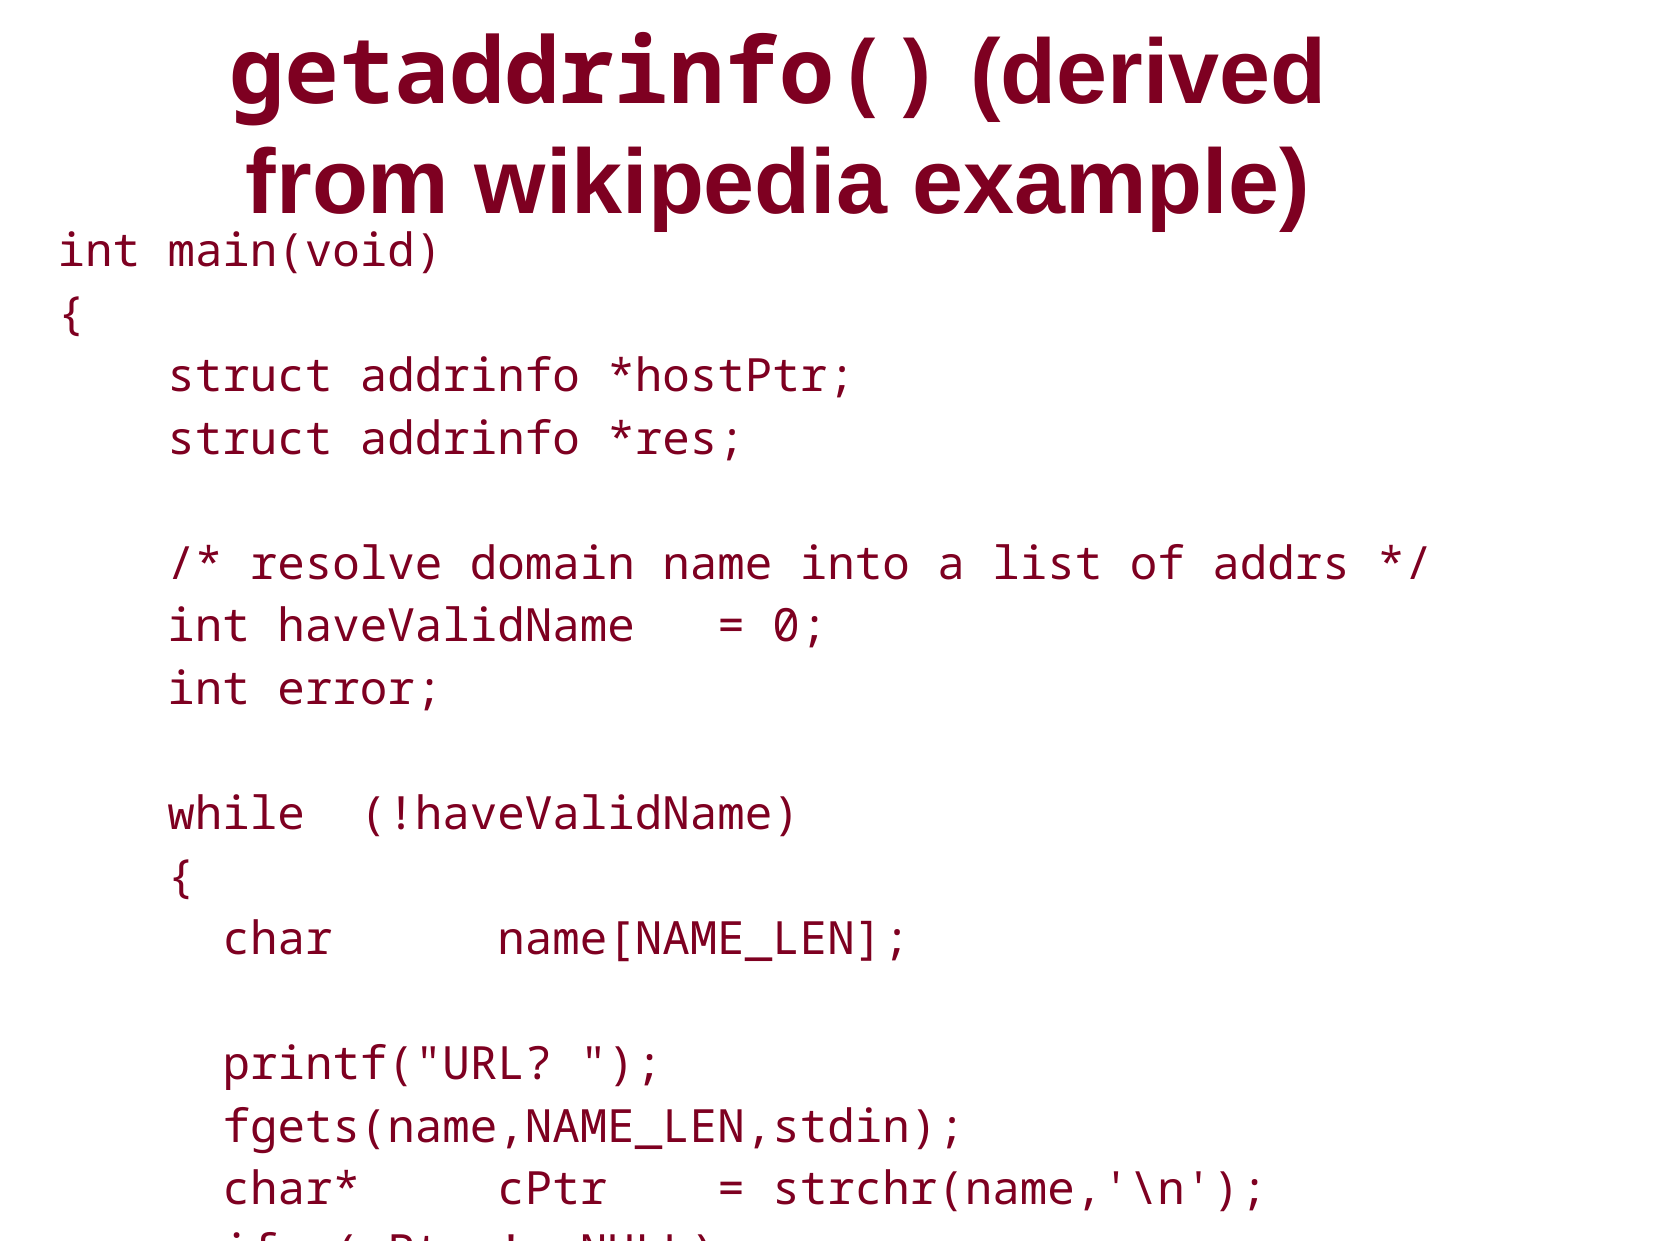

# getaddrinfo() (derived from wikipedia example)
int main(void)
{
 struct addrinfo *hostPtr;
 struct addrinfo *res;
 /* resolve domain name into a list of addrs */
 int haveValidName = 0;
 int error;
 while (!haveValidName)
 {
 char name[NAME_LEN];
 printf("URL? ");
 fgets(name,NAME_LEN,stdin);
 char* cPtr = strchr(name,'\n');
 if (cPtr != NULL)
 *cPtr = '\0';